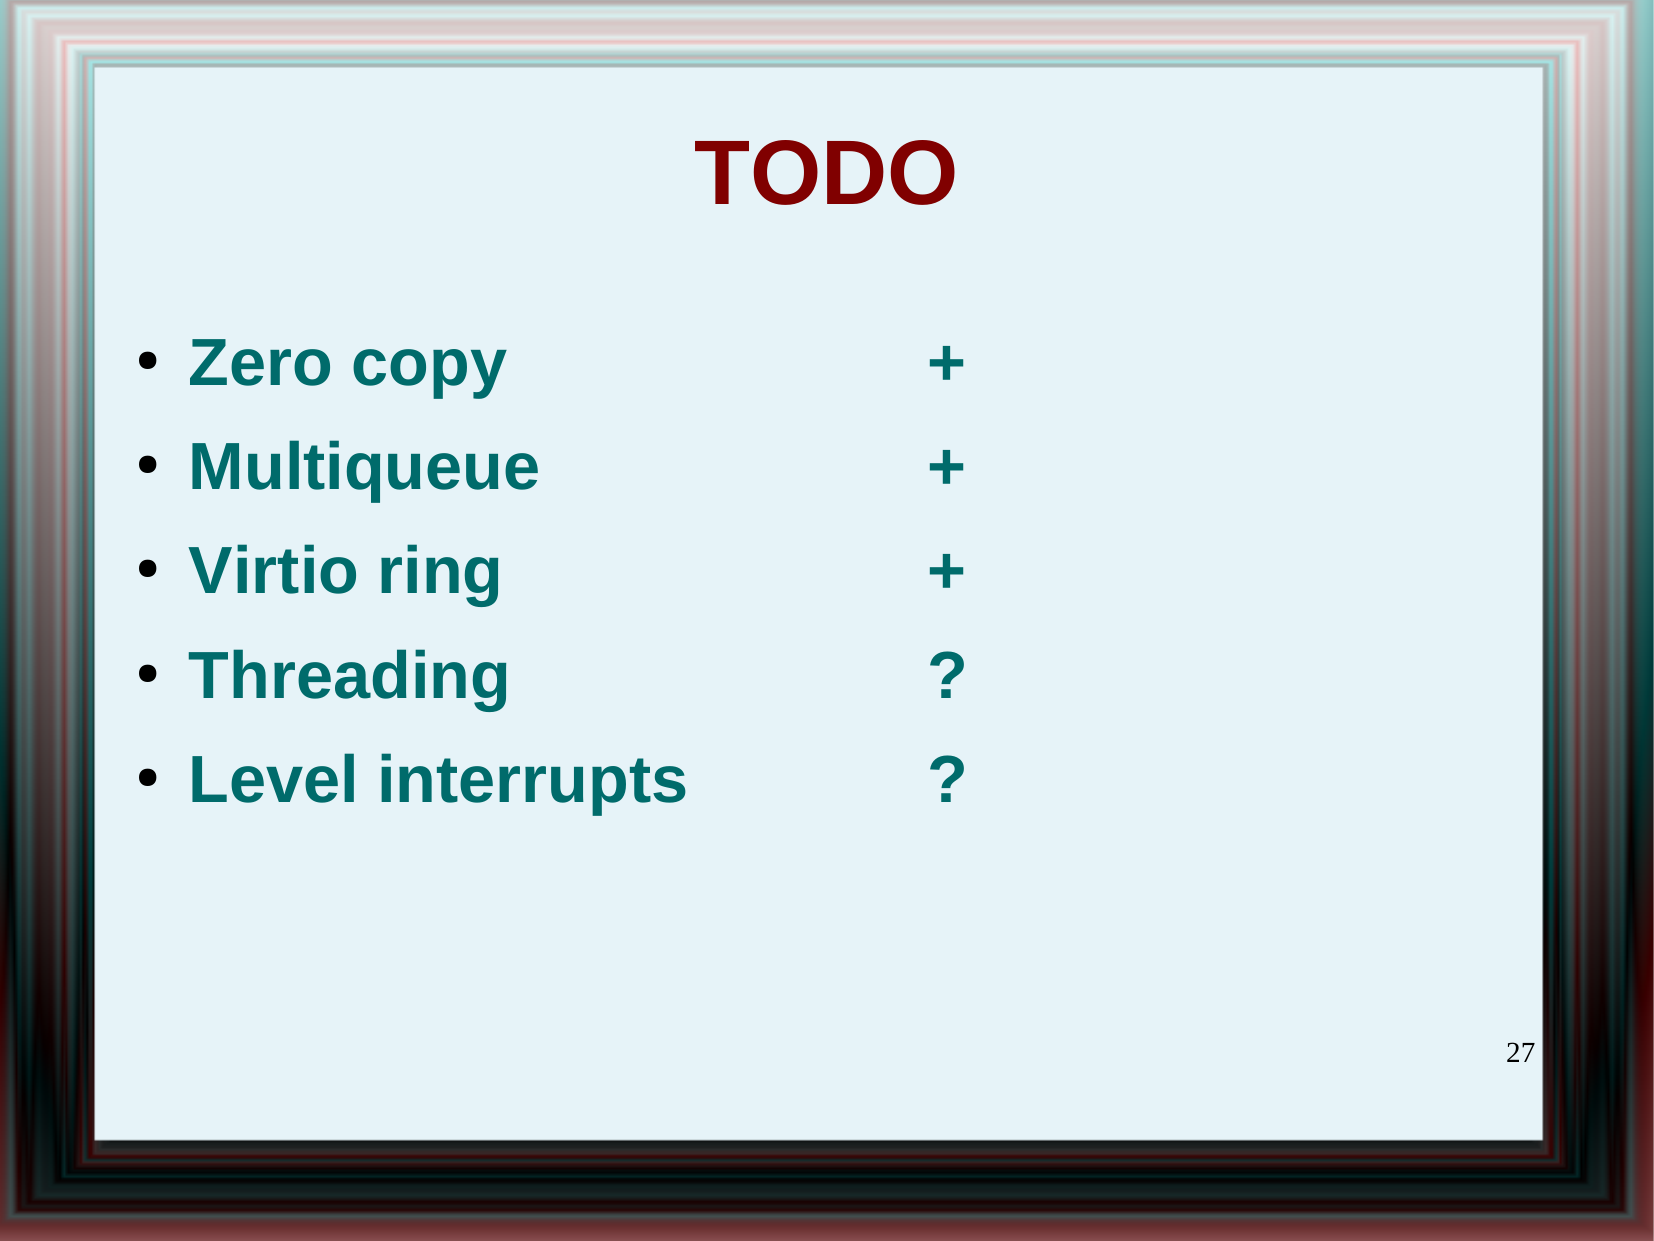

# TODO
Zero copy						+
Multiqueue						+
Virtio ring						+
Threading						?
Level interrupts				?
27